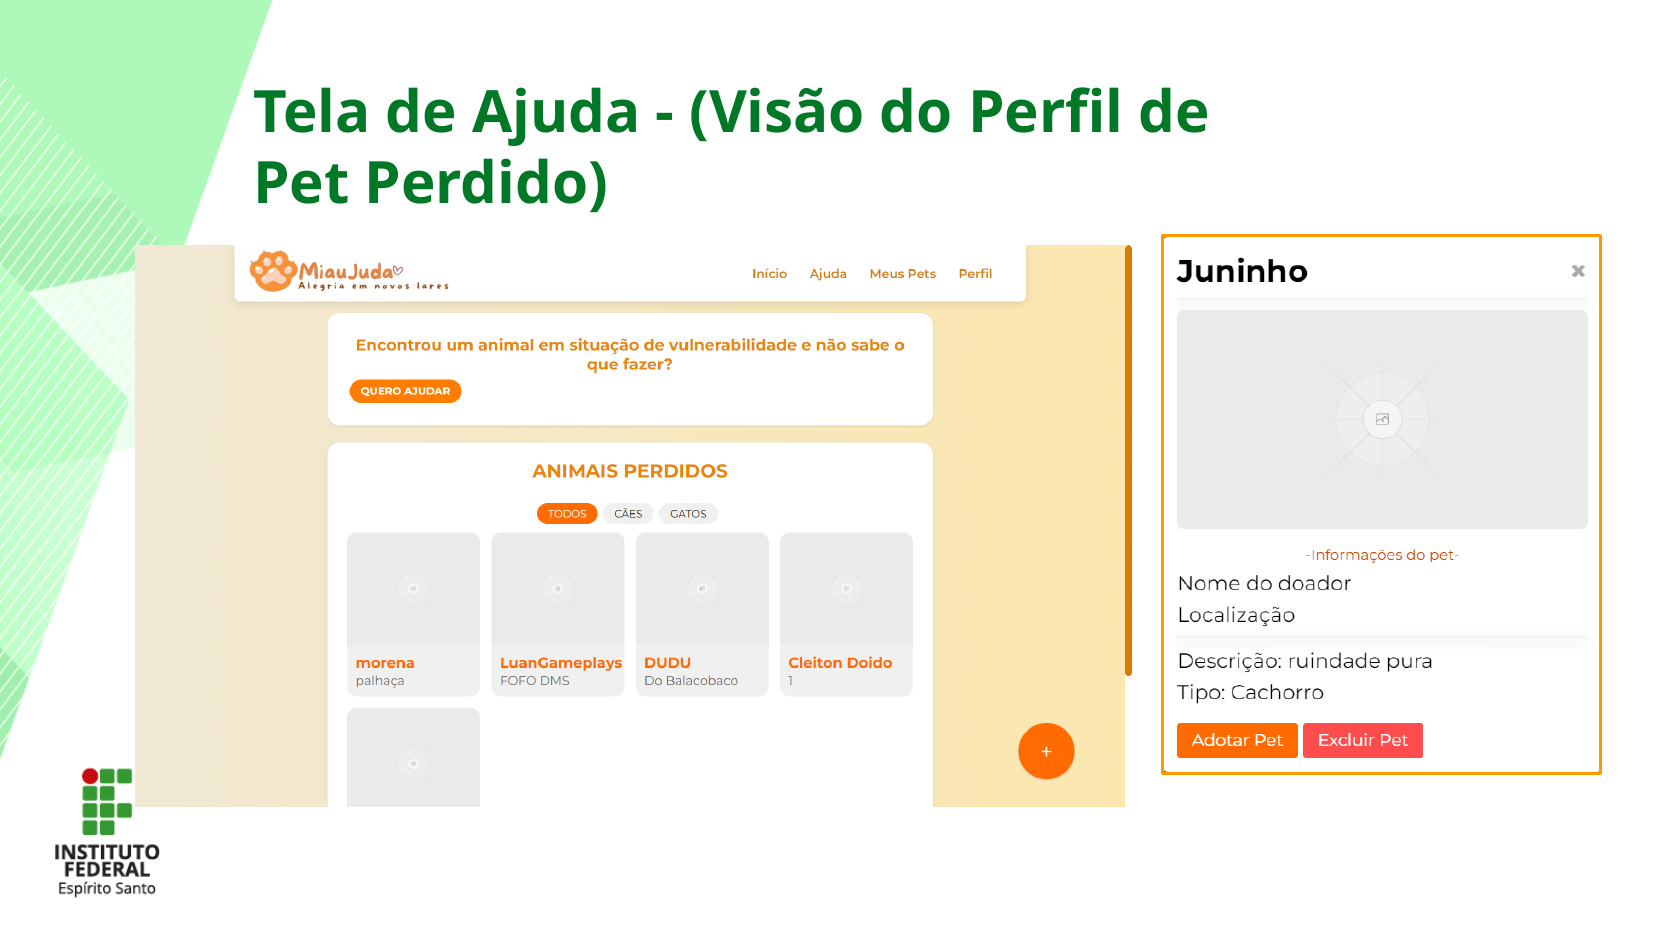

Tela de Ajuda - (Visão do Perfil de Pet Perdido)